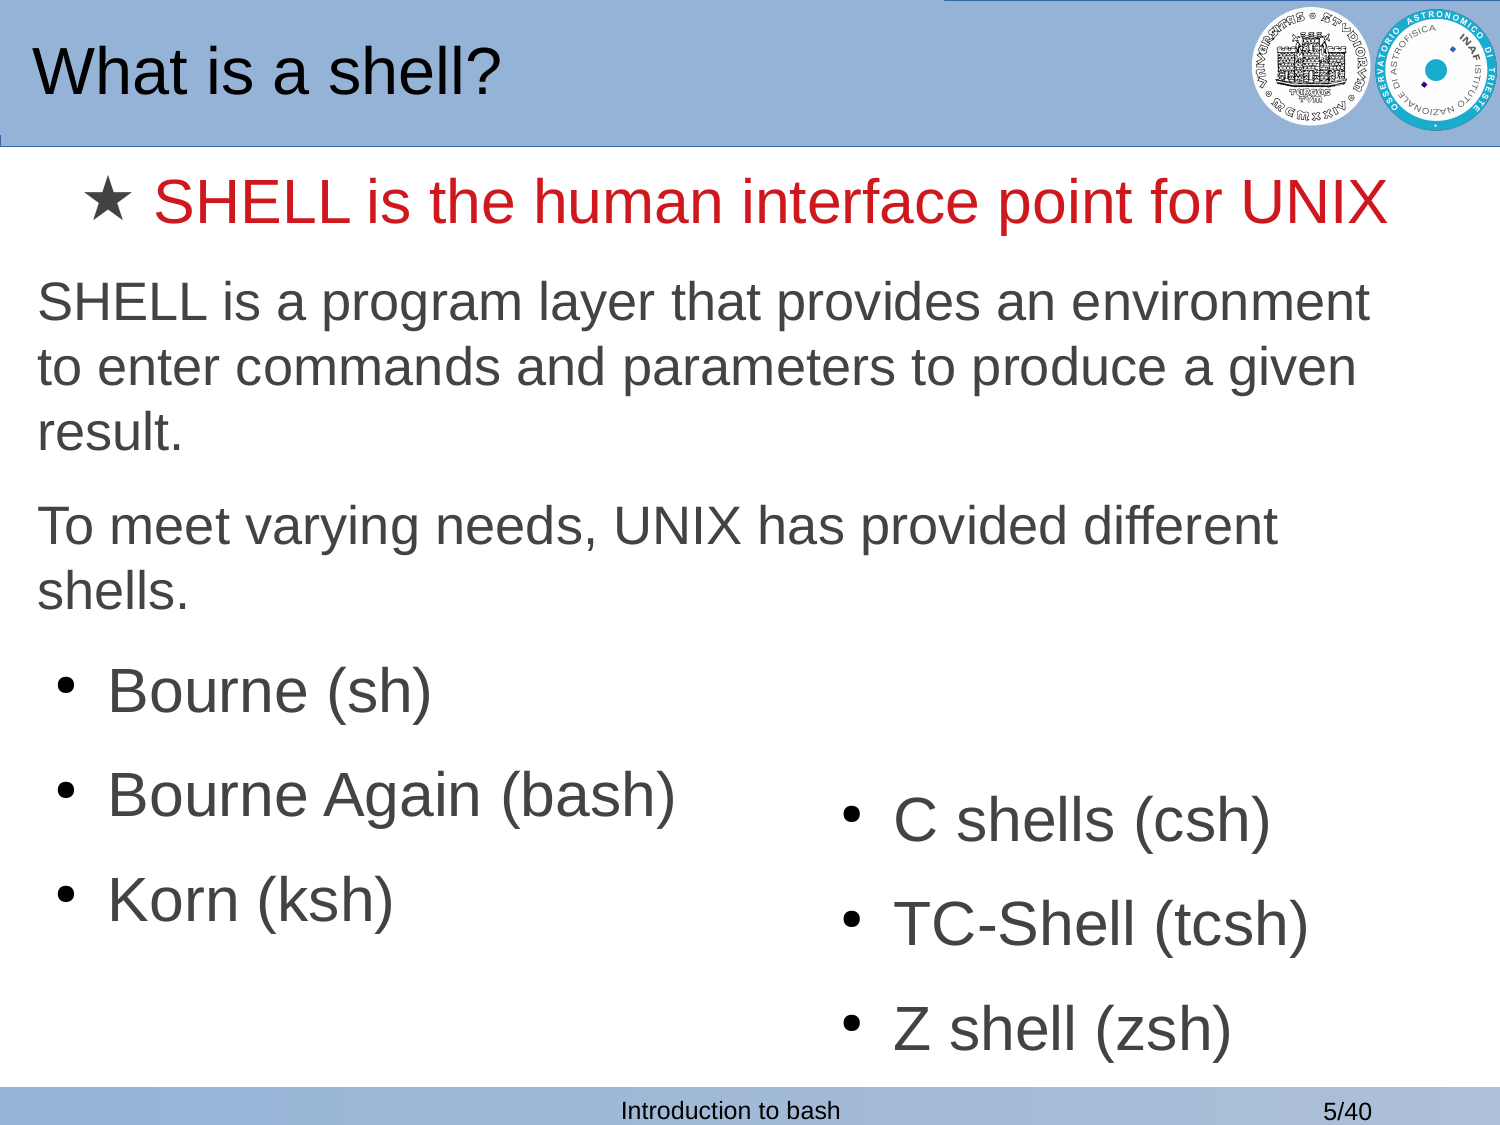

Traditional service delivery
What is a shell?
# SHELL is the human interface point for UNIX
SHELL is a program layer that provides an environment to enter commands and parameters to produce a given result.
To meet varying needs, UNIX has provided different shells.
Bourne (sh)
Bourne Again (bash)
Korn (ksh)
C shells (csh)
TC-Shell (tcsh)
Z shell (zsh)